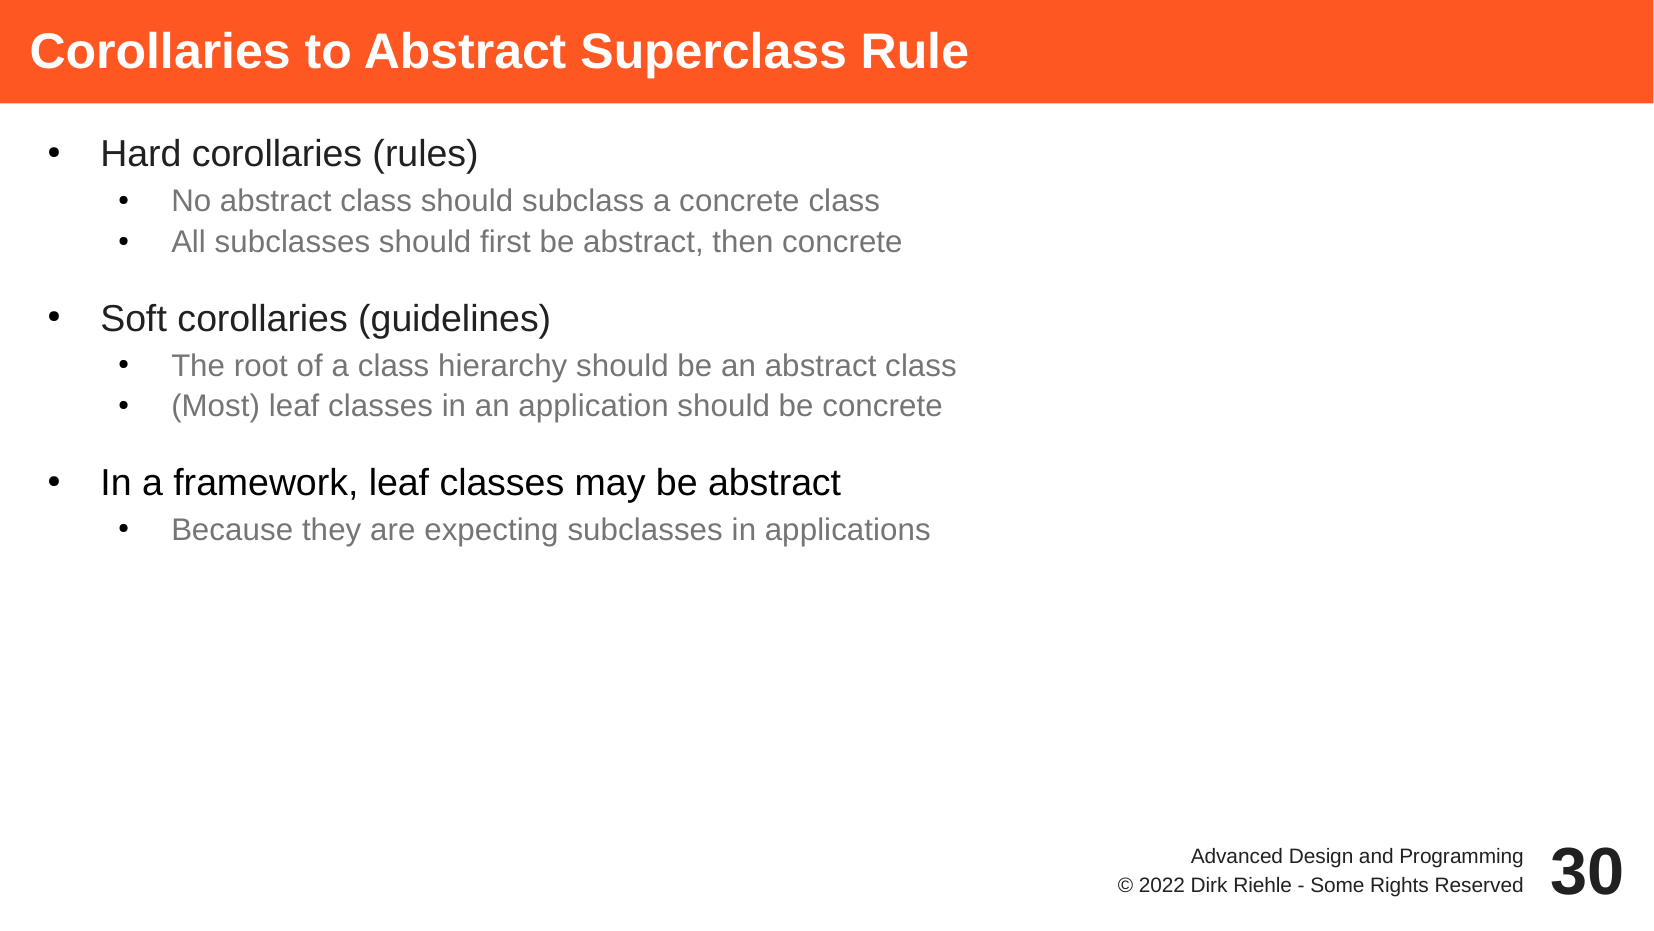

# Corollaries to Abstract Superclass Rule
Hard corollaries (rules)
No abstract class should subclass a concrete class
All subclasses should first be abstract, then concrete
Soft corollaries (guidelines)
The root of a class hierarchy should be an abstract class
(Most) leaf classes in an application should be concrete
In a framework, leaf classes may be abstract
Because they are expecting subclasses in applications
Advanced Design and Programming
30
© 2022 Dirk Riehle - Some Rights Reserved